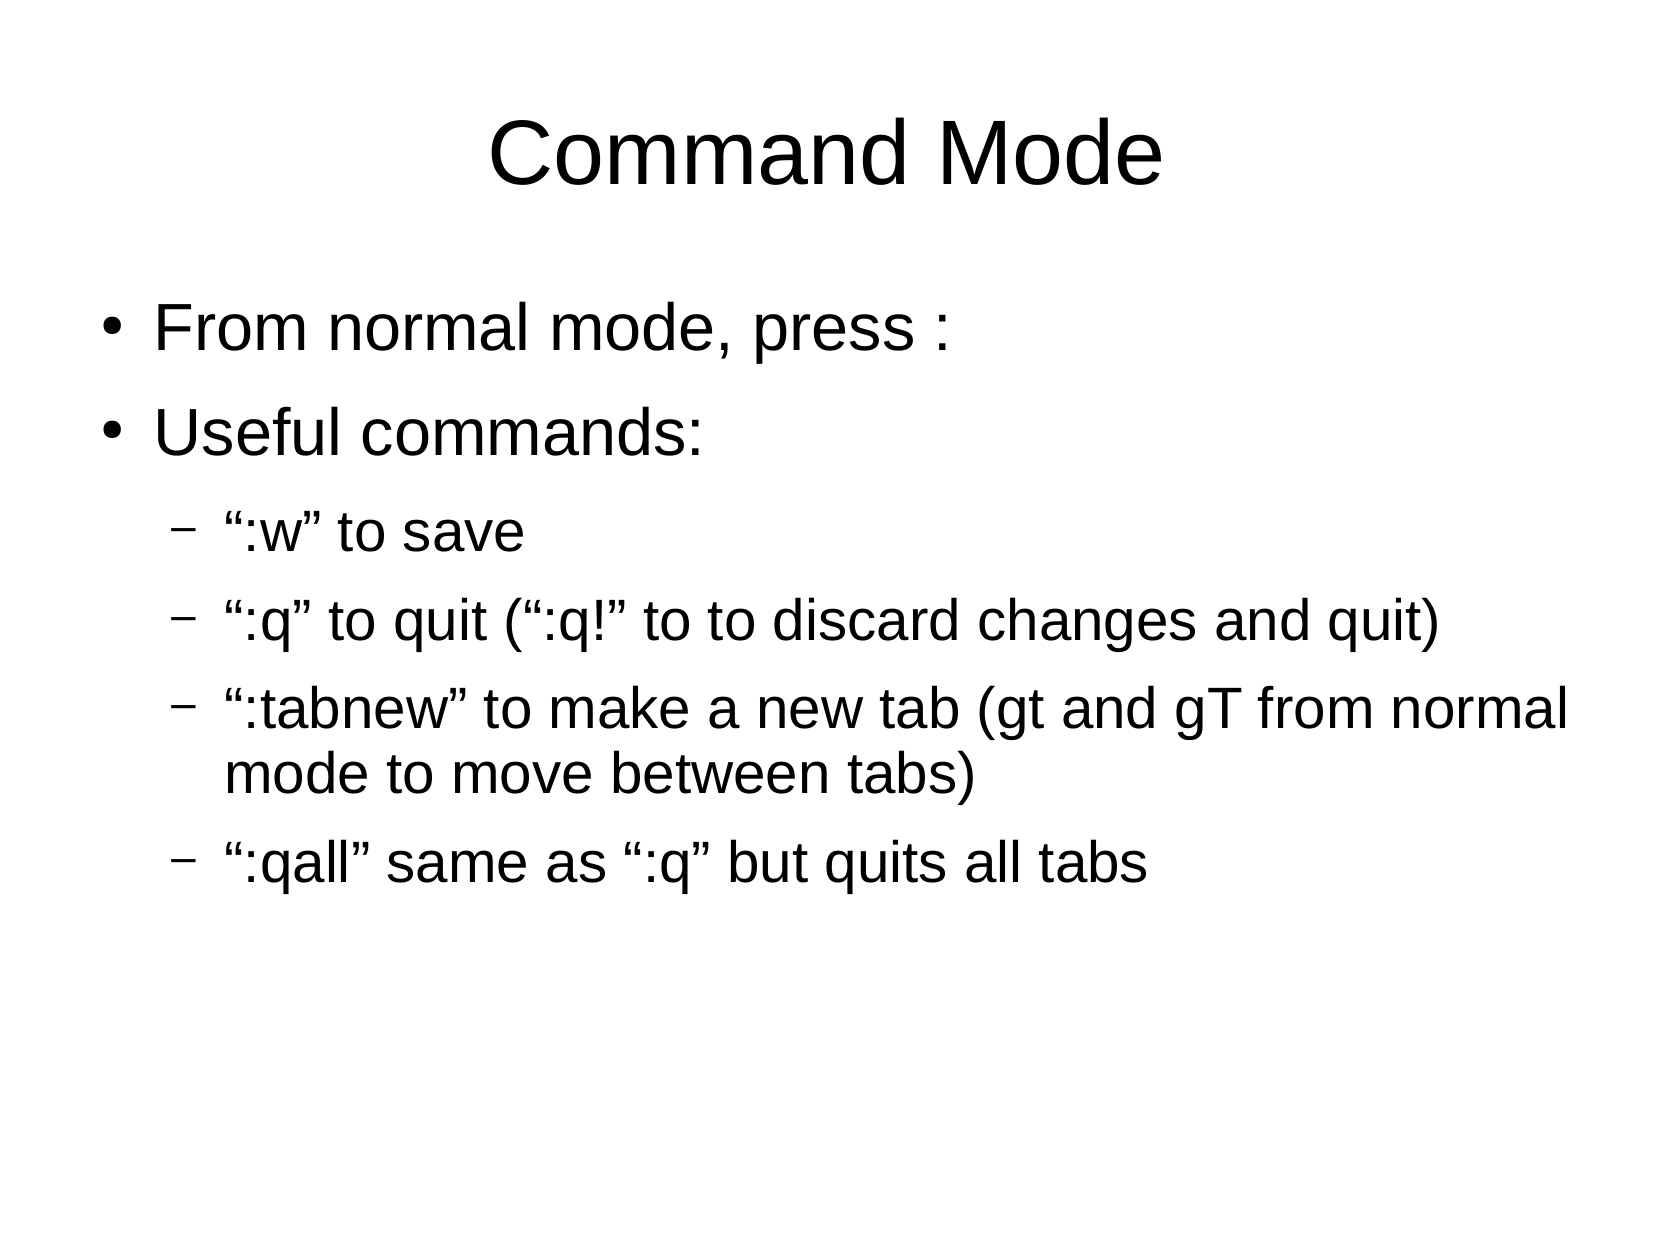

# Command Mode
From normal mode, press :
Useful commands:
“:w” to save
“:q” to quit (“:q!” to to discard changes and quit)
“:tabnew” to make a new tab (gt and gT from normal mode to move between tabs)
“:qall” same as “:q” but quits all tabs